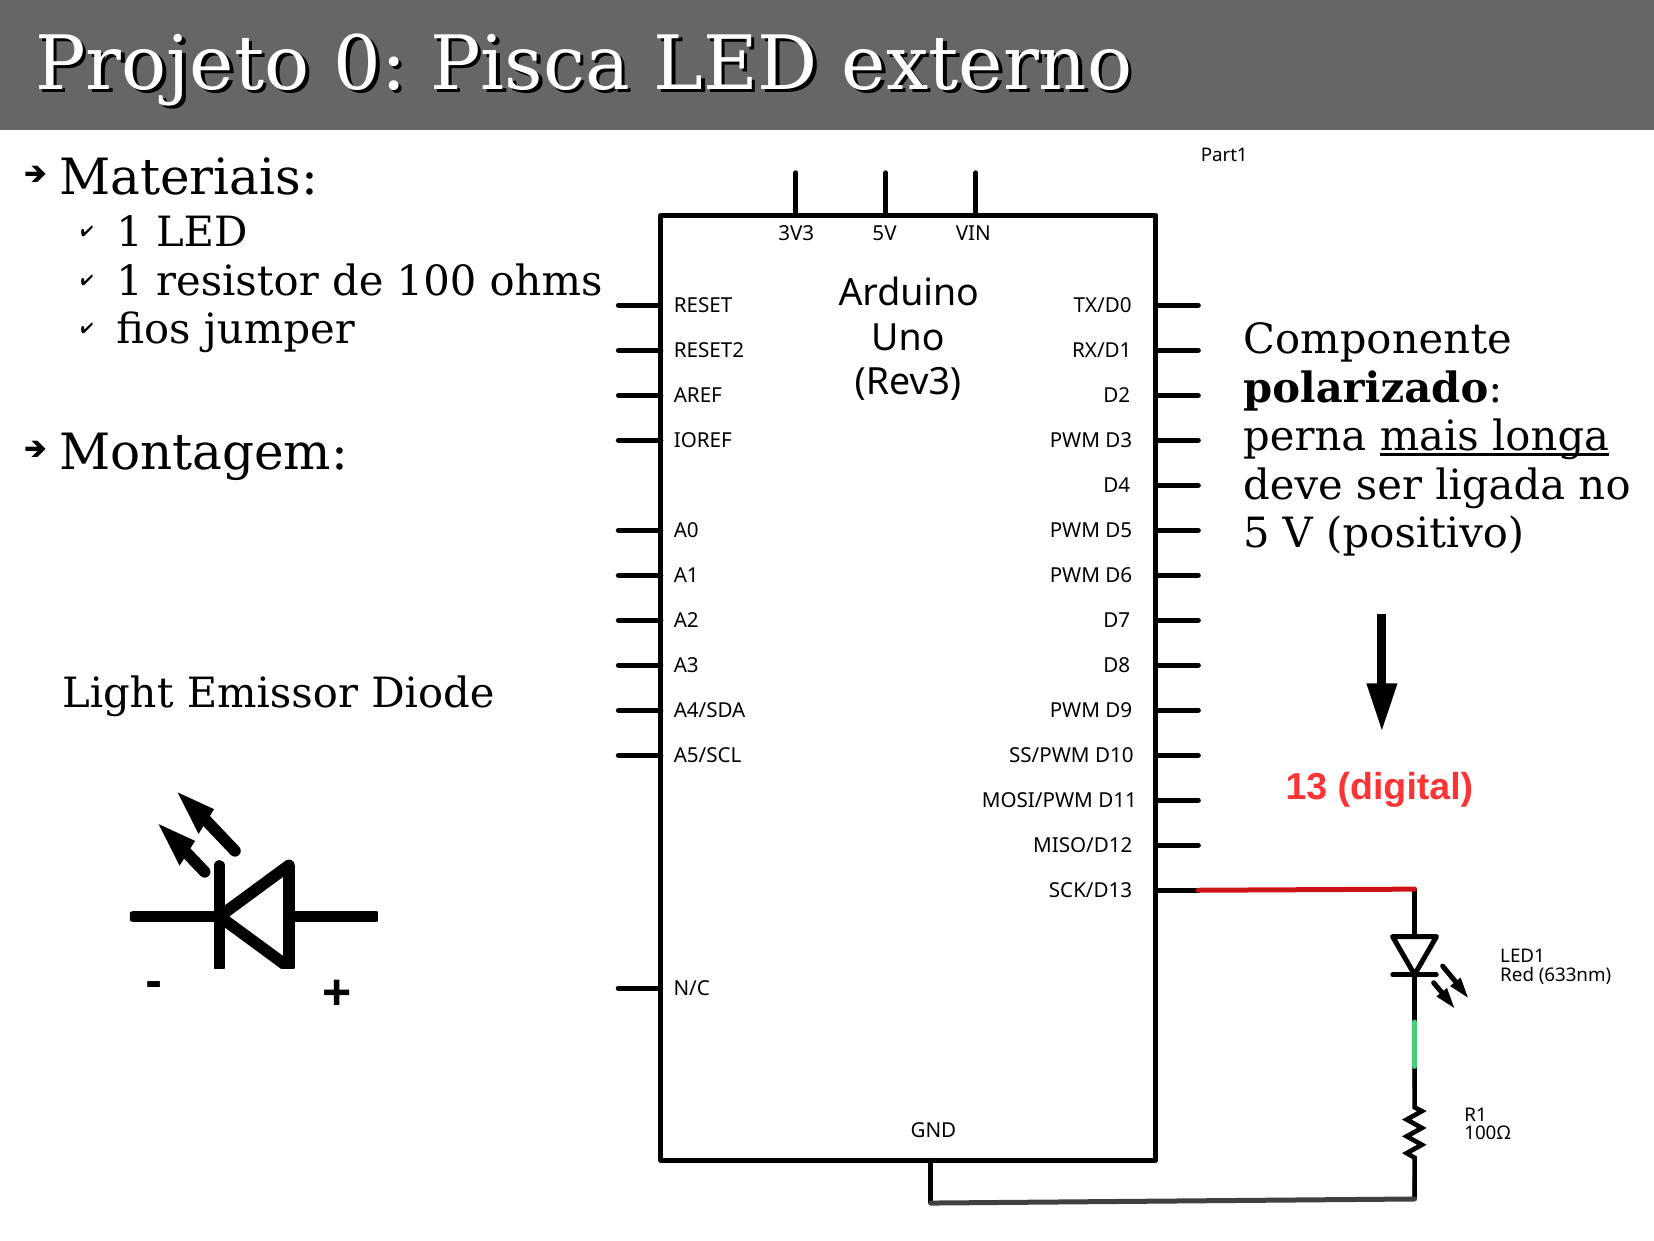

# Projeto 0: Pisca LED externo
Materiais:
1 LED
1 resistor de 100 ohms
fios jumper
Componente polarizado:
perna mais longa deve ser ligada no 5 V (positivo)
Montagem:
Light Emissor Diode
13 (digital)
-
+